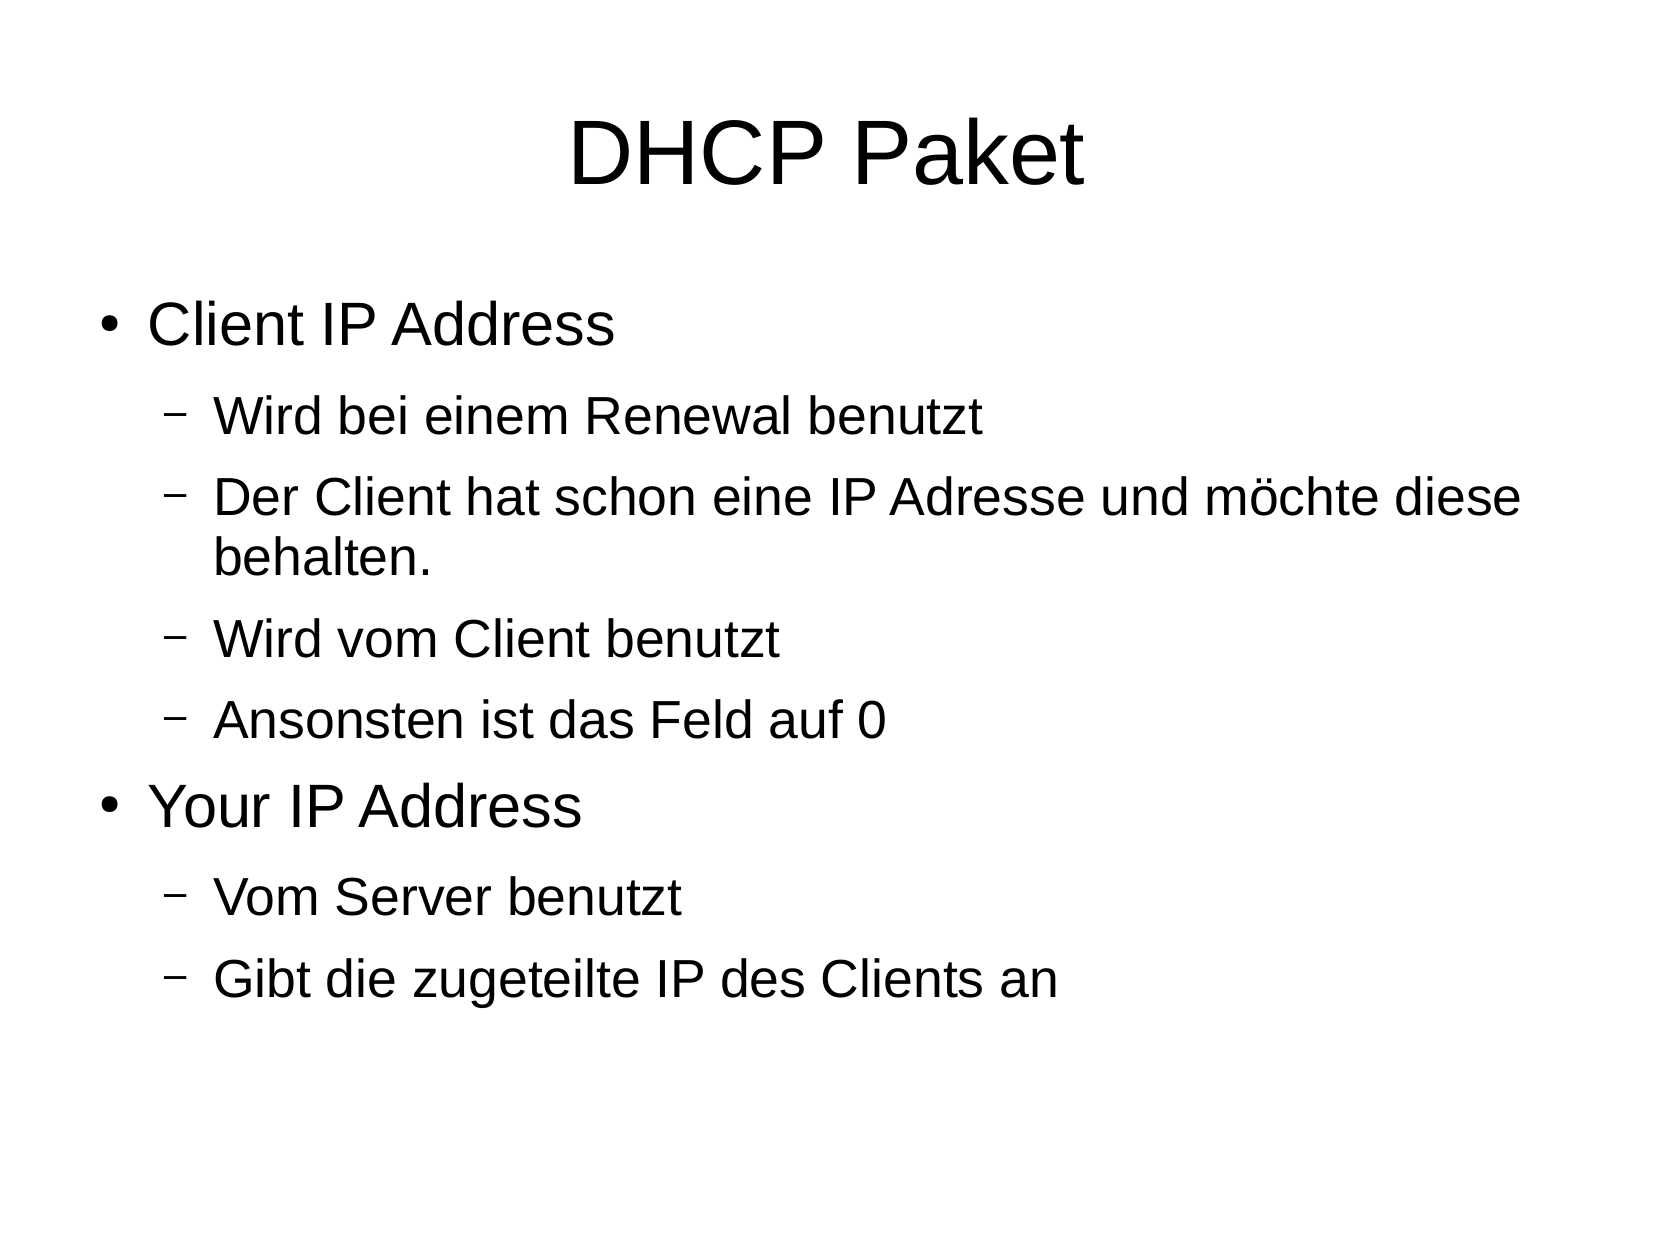

# DHCP Paket
Client IP Address
Wird bei einem Renewal benutzt
Der Client hat schon eine IP Adresse und möchte diese behalten.
Wird vom Client benutzt
Ansonsten ist das Feld auf 0
Your IP Address
Vom Server benutzt
Gibt die zugeteilte IP des Clients an